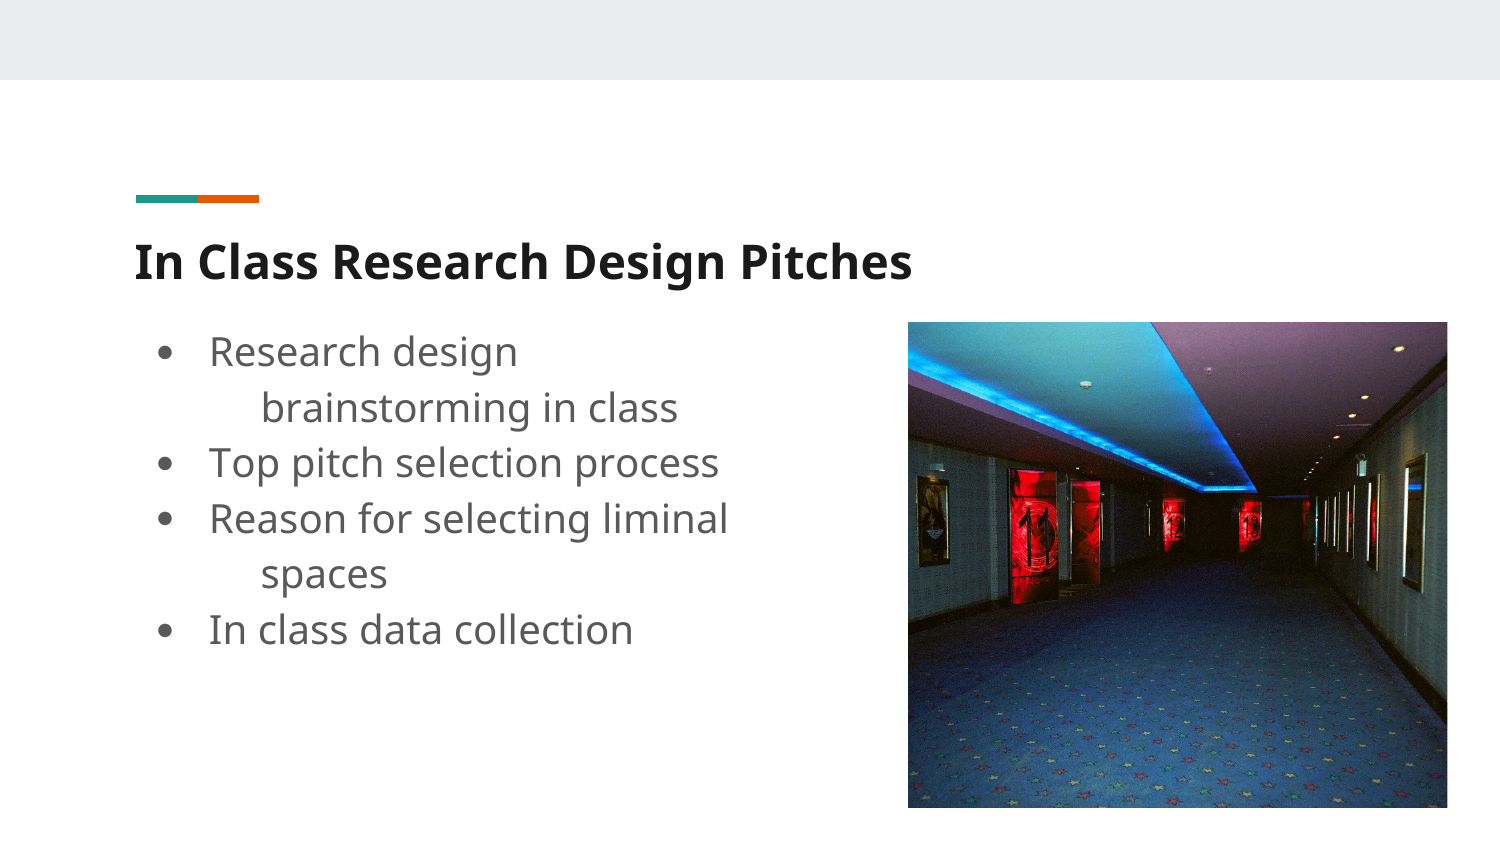

# In Class Research Design Pitches
Research design brainstorming in class
Top pitch selection process
Reason for selecting liminal spaces
In class data collection